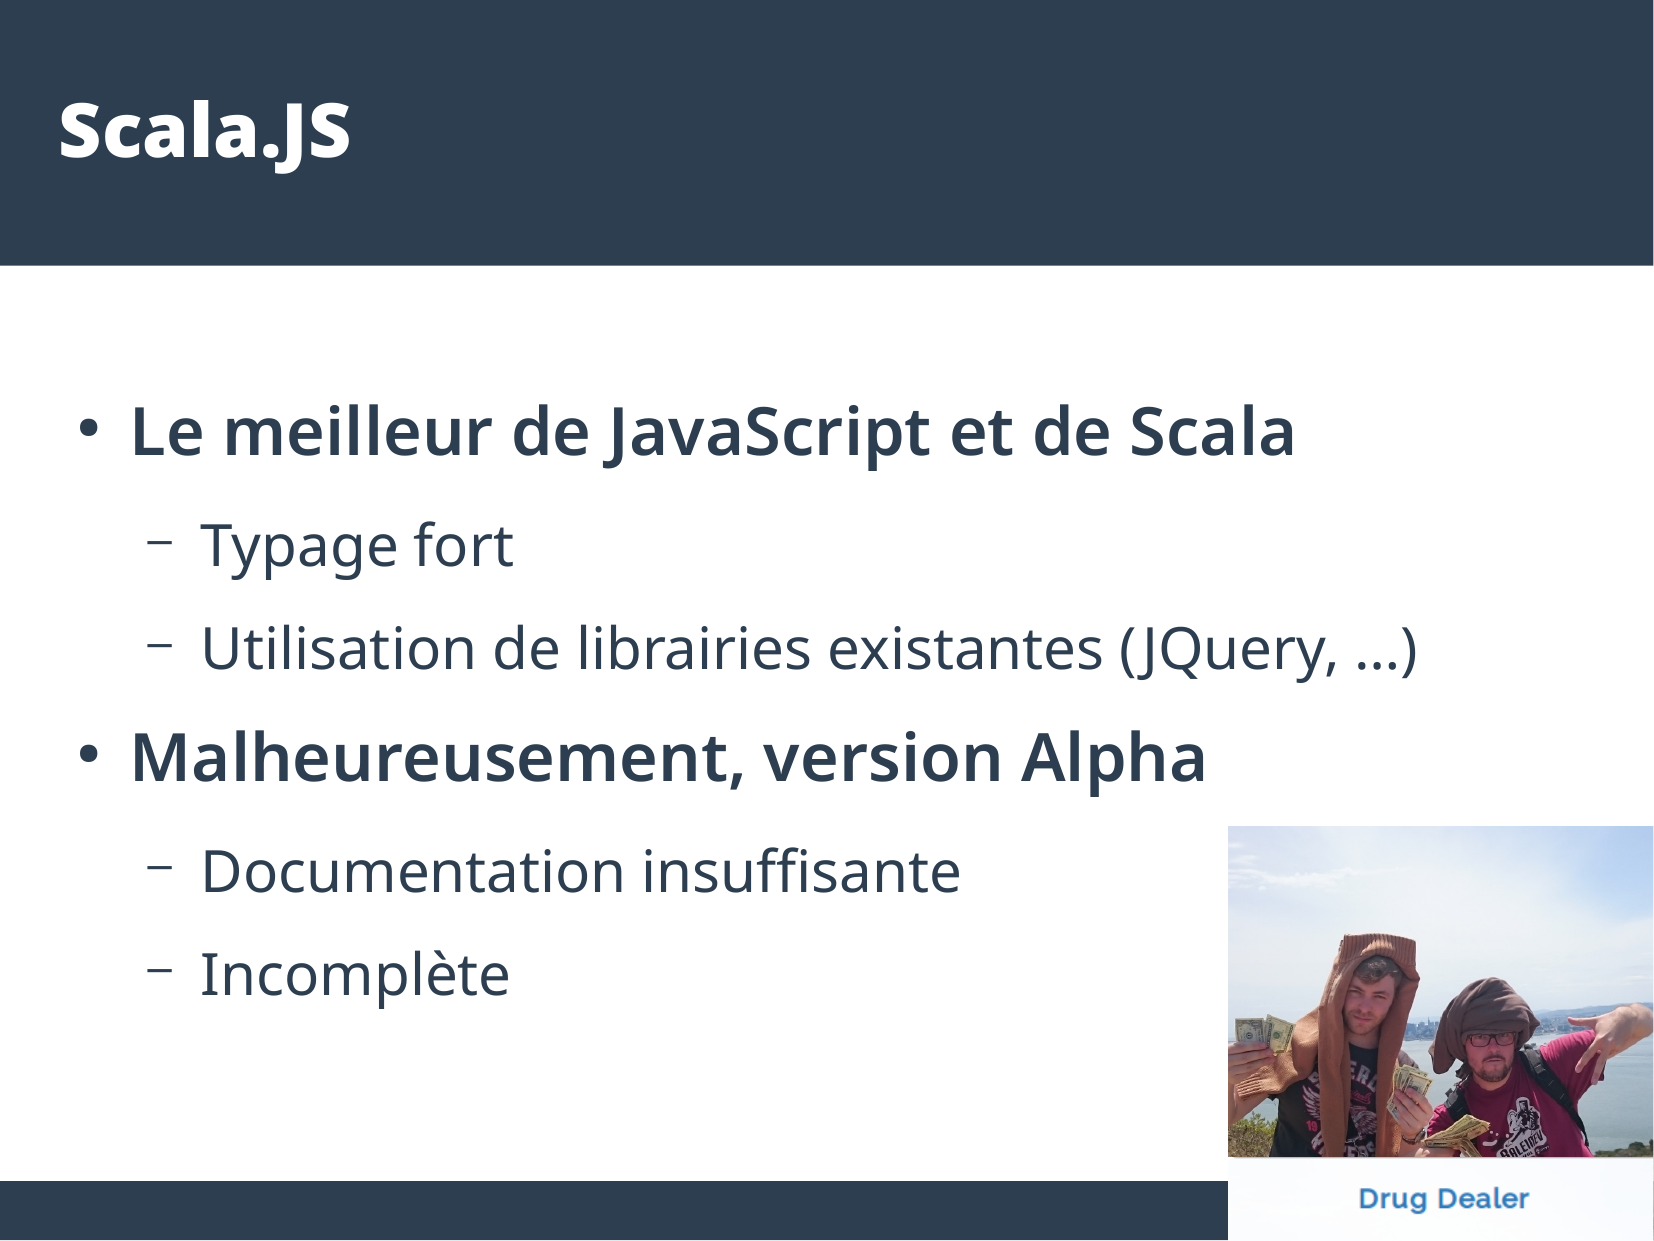

# Scala.JS
Le meilleur de JavaScript et de Scala
Typage fort
Utilisation de librairies existantes (JQuery, …)
Malheureusement, version Alpha
Documentation insuffisante
Incomplète